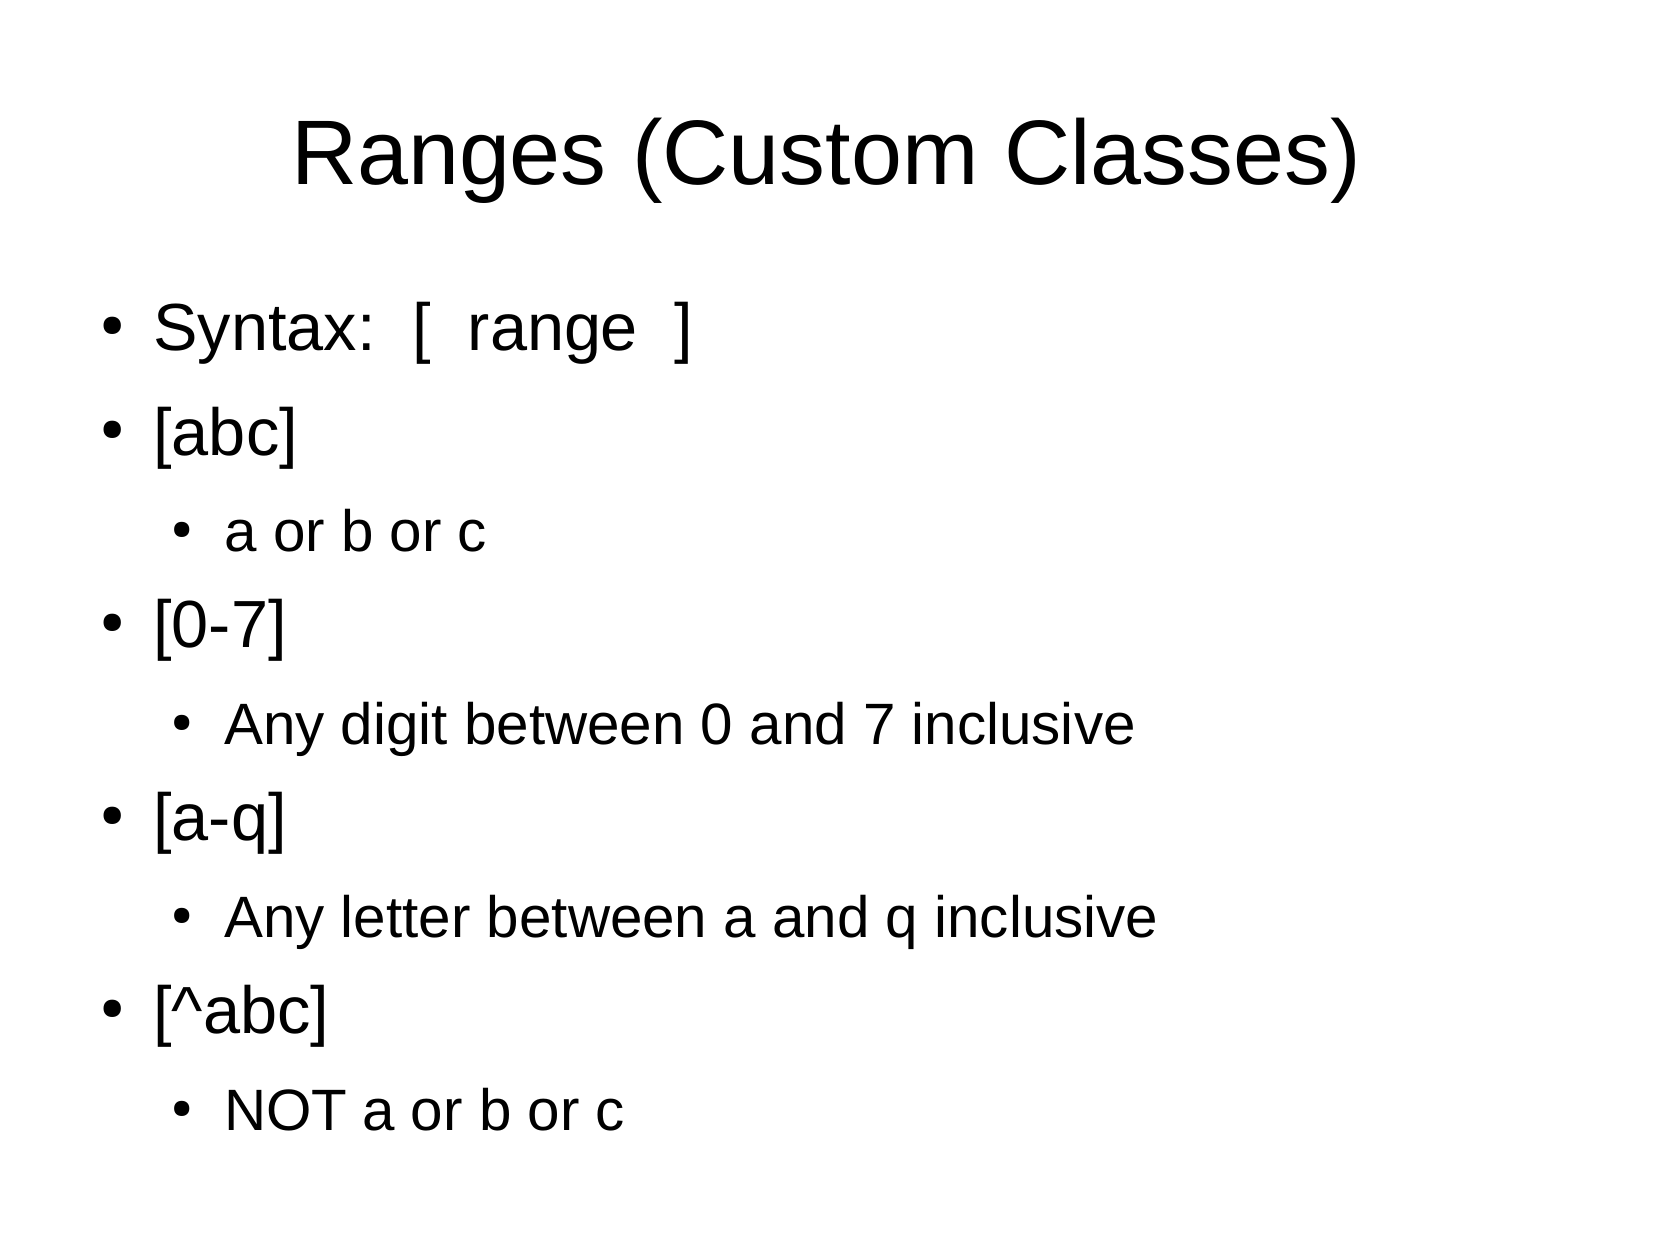

# Ranges (Custom Classes)
Syntax: [ range ]
[abc]
a or b or c
[0-7]
Any digit between 0 and 7 inclusive
[a-q]
Any letter between a and q inclusive
[^abc]
NOT a or b or c